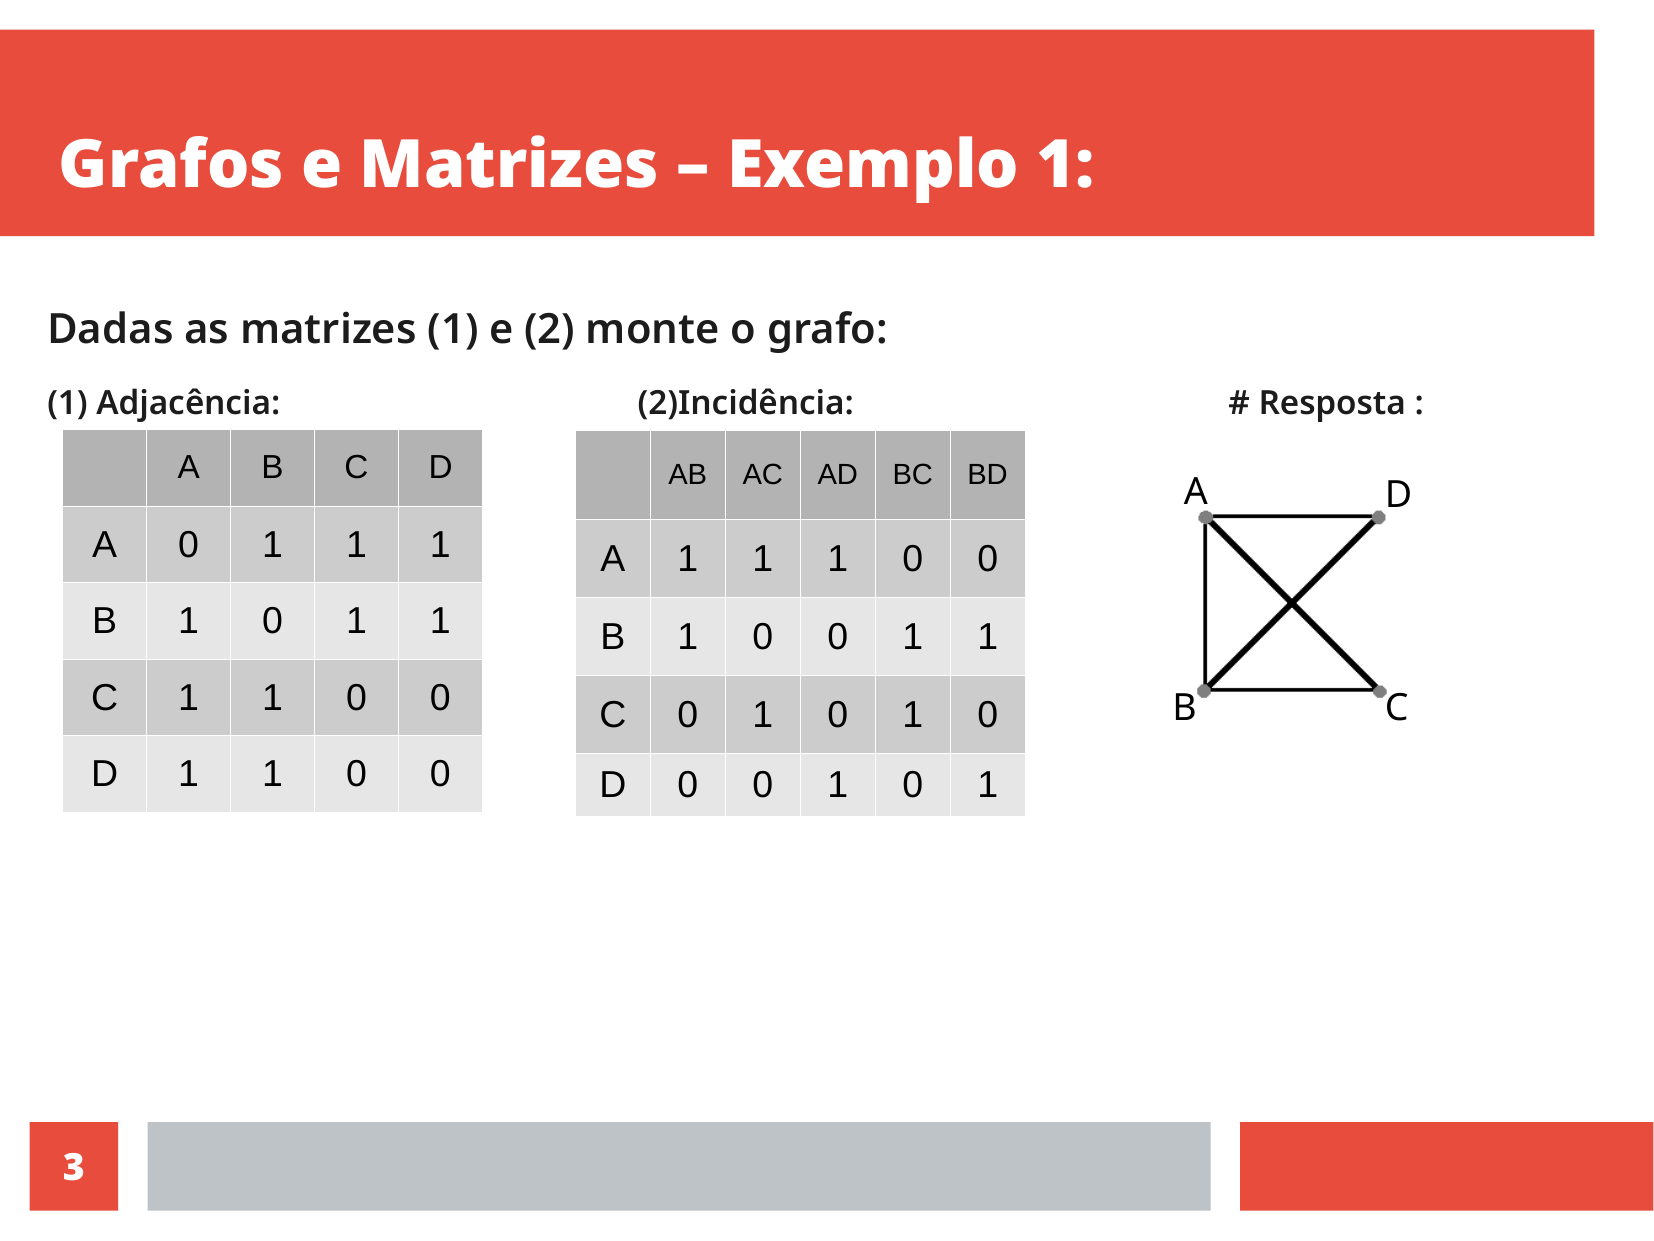

Grafos e Matrizes – Exemplo 1:
# Dadas as matrizes (1) e (2) monte o grafo:
(1) Adjacência:					(2)Incidência:						# Resposta :
| | A | B | C | D |
| --- | --- | --- | --- | --- |
| A | 0 | 1 | 1 | 1 |
| B | 1 | 0 | 1 | 1 |
| C | 1 | 1 | 0 | 0 |
| D | 1 | 1 | 0 | 0 |
| | AB | AC | AD | BC | BD |
| --- | --- | --- | --- | --- | --- |
| A | 1 | 1 | 1 | 0 | 0 |
| B | 1 | 0 | 0 | 1 | 1 |
| C | 0 | 1 | 0 | 1 | 0 |
| D | 0 | 0 | 1 | 0 | 1 |
A
D
B
C
3